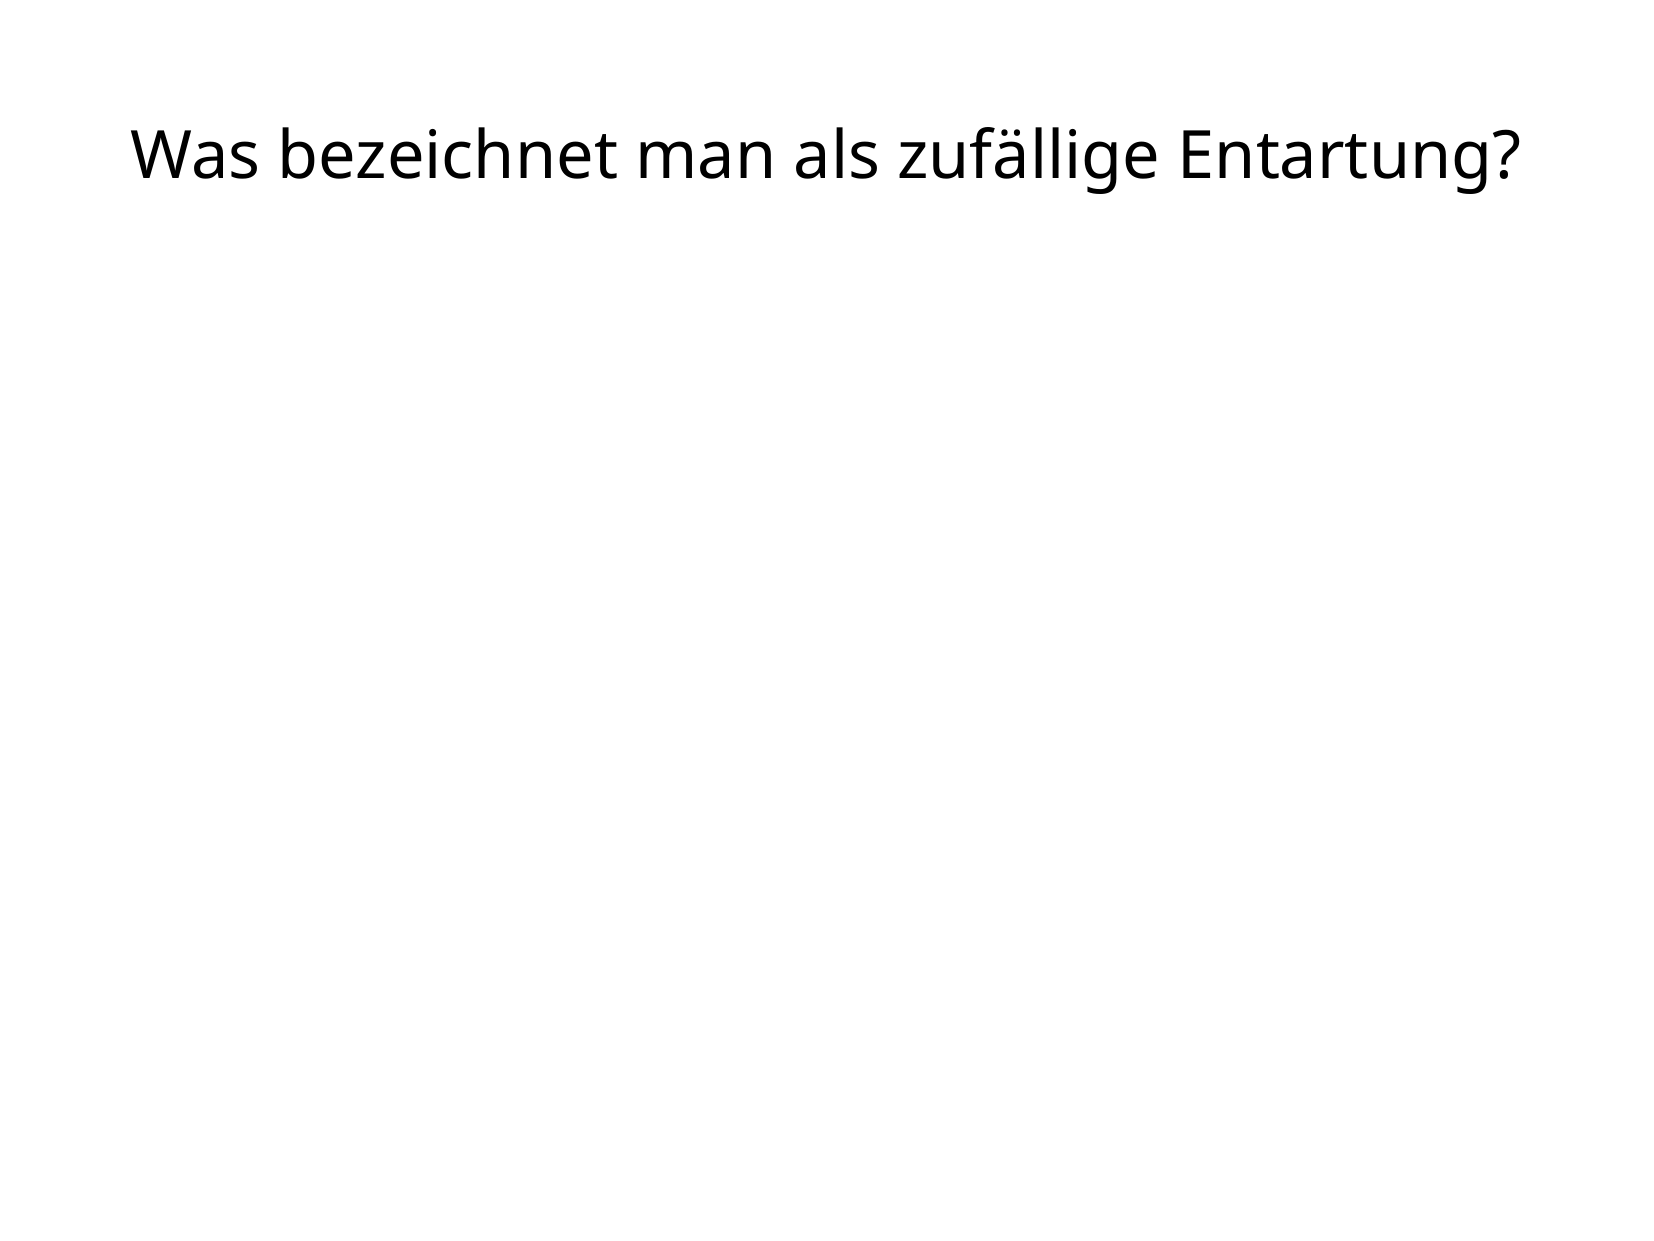

# Was bezeichnet man als zufällige Entartung?